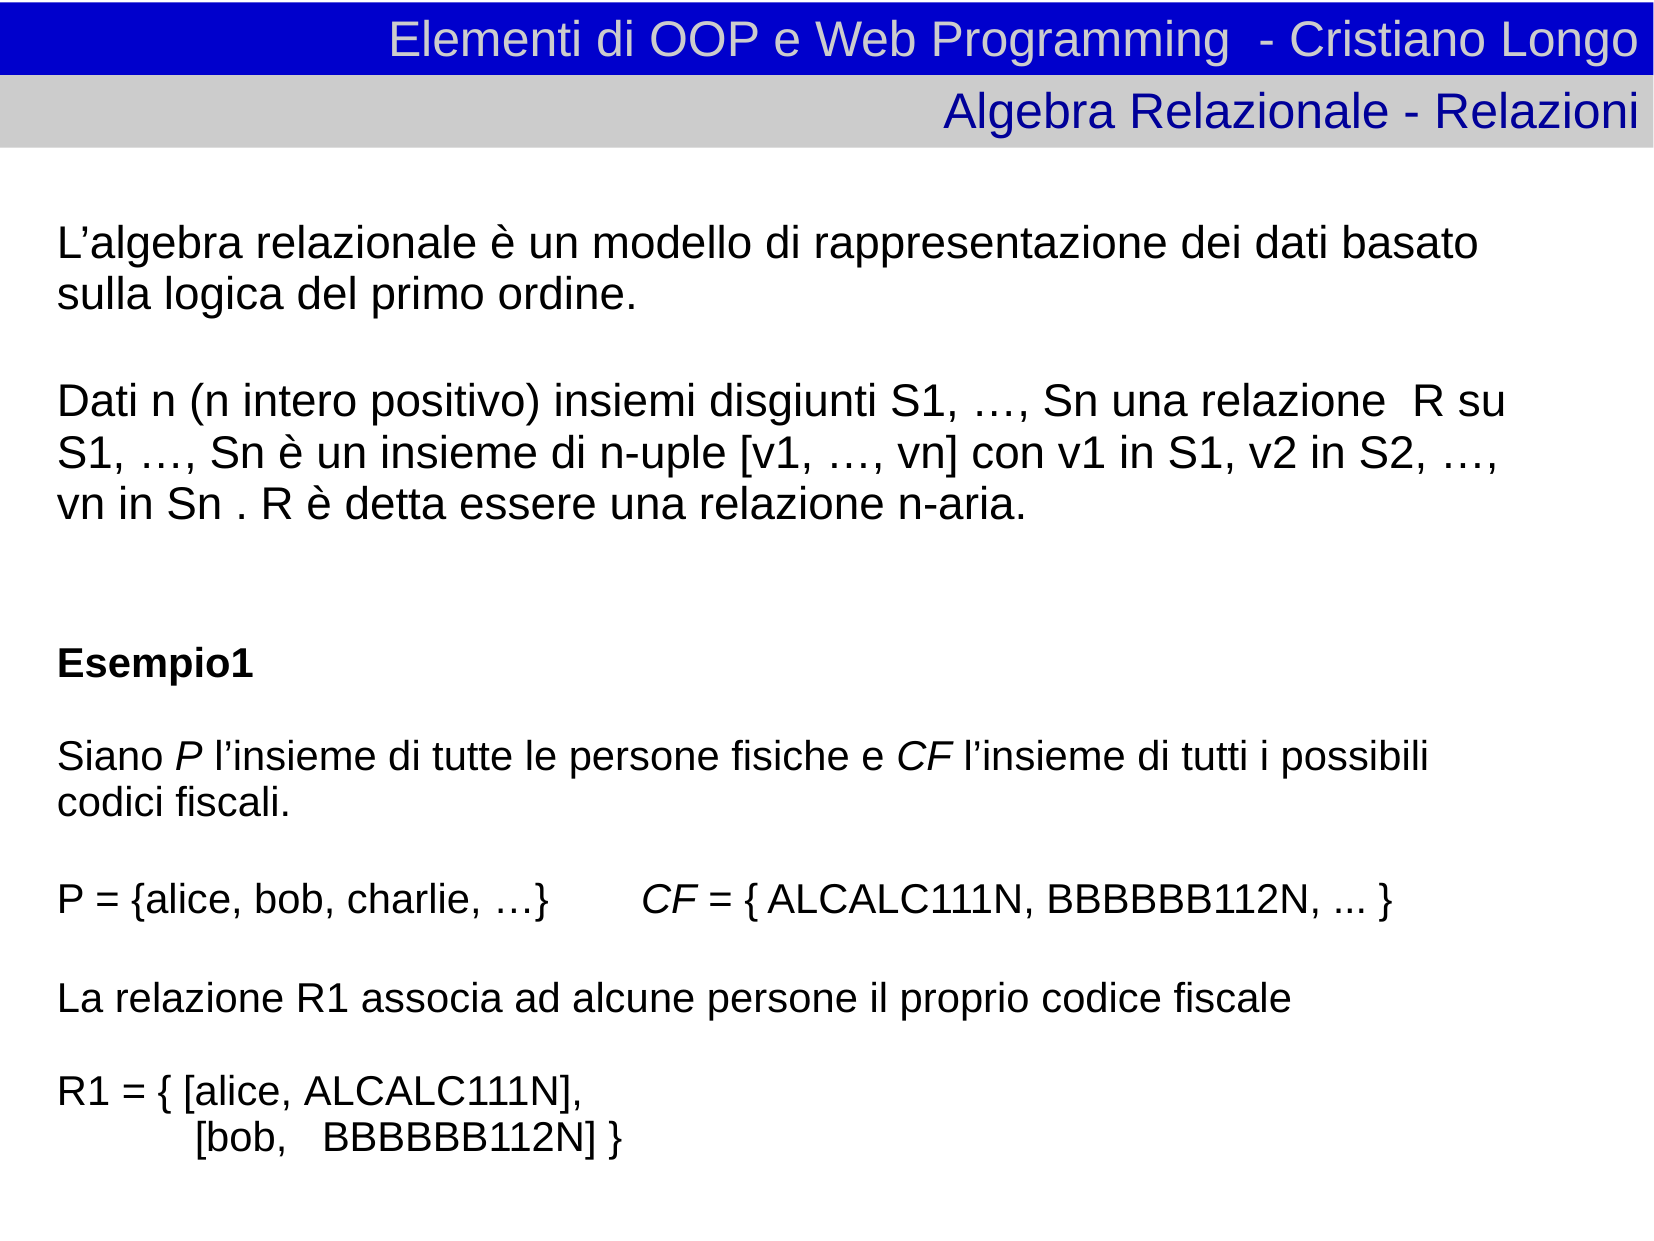

# Elementi di OOP e Web Programming - Cristiano Longo
Algebra Relazionale - Relazioni
L’algebra relazionale è un modello di rappresentazione dei dati basato sulla logica del primo ordine.
Dati n (n intero positivo) insiemi disgiunti S1, …, Sn una relazione R su S1, …, Sn è un insieme di n-uple [v1, …, vn] con v1 in S1, v2 in S2, …, vn in Sn . R è detta essere una relazione n-aria.
Esempio1
Siano P l’insieme di tutte le persone fisiche e CF l’insieme di tutti i possibili codici fiscali.
P = {alice, bob, charlie, …} CF = { ALCALC111N, BBBBBB112N, ... }
La relazione R1 associa ad alcune persone il proprio codice fiscale
R1 = { [alice, ALCALC111N],
 [bob, BBBBBB112N] }